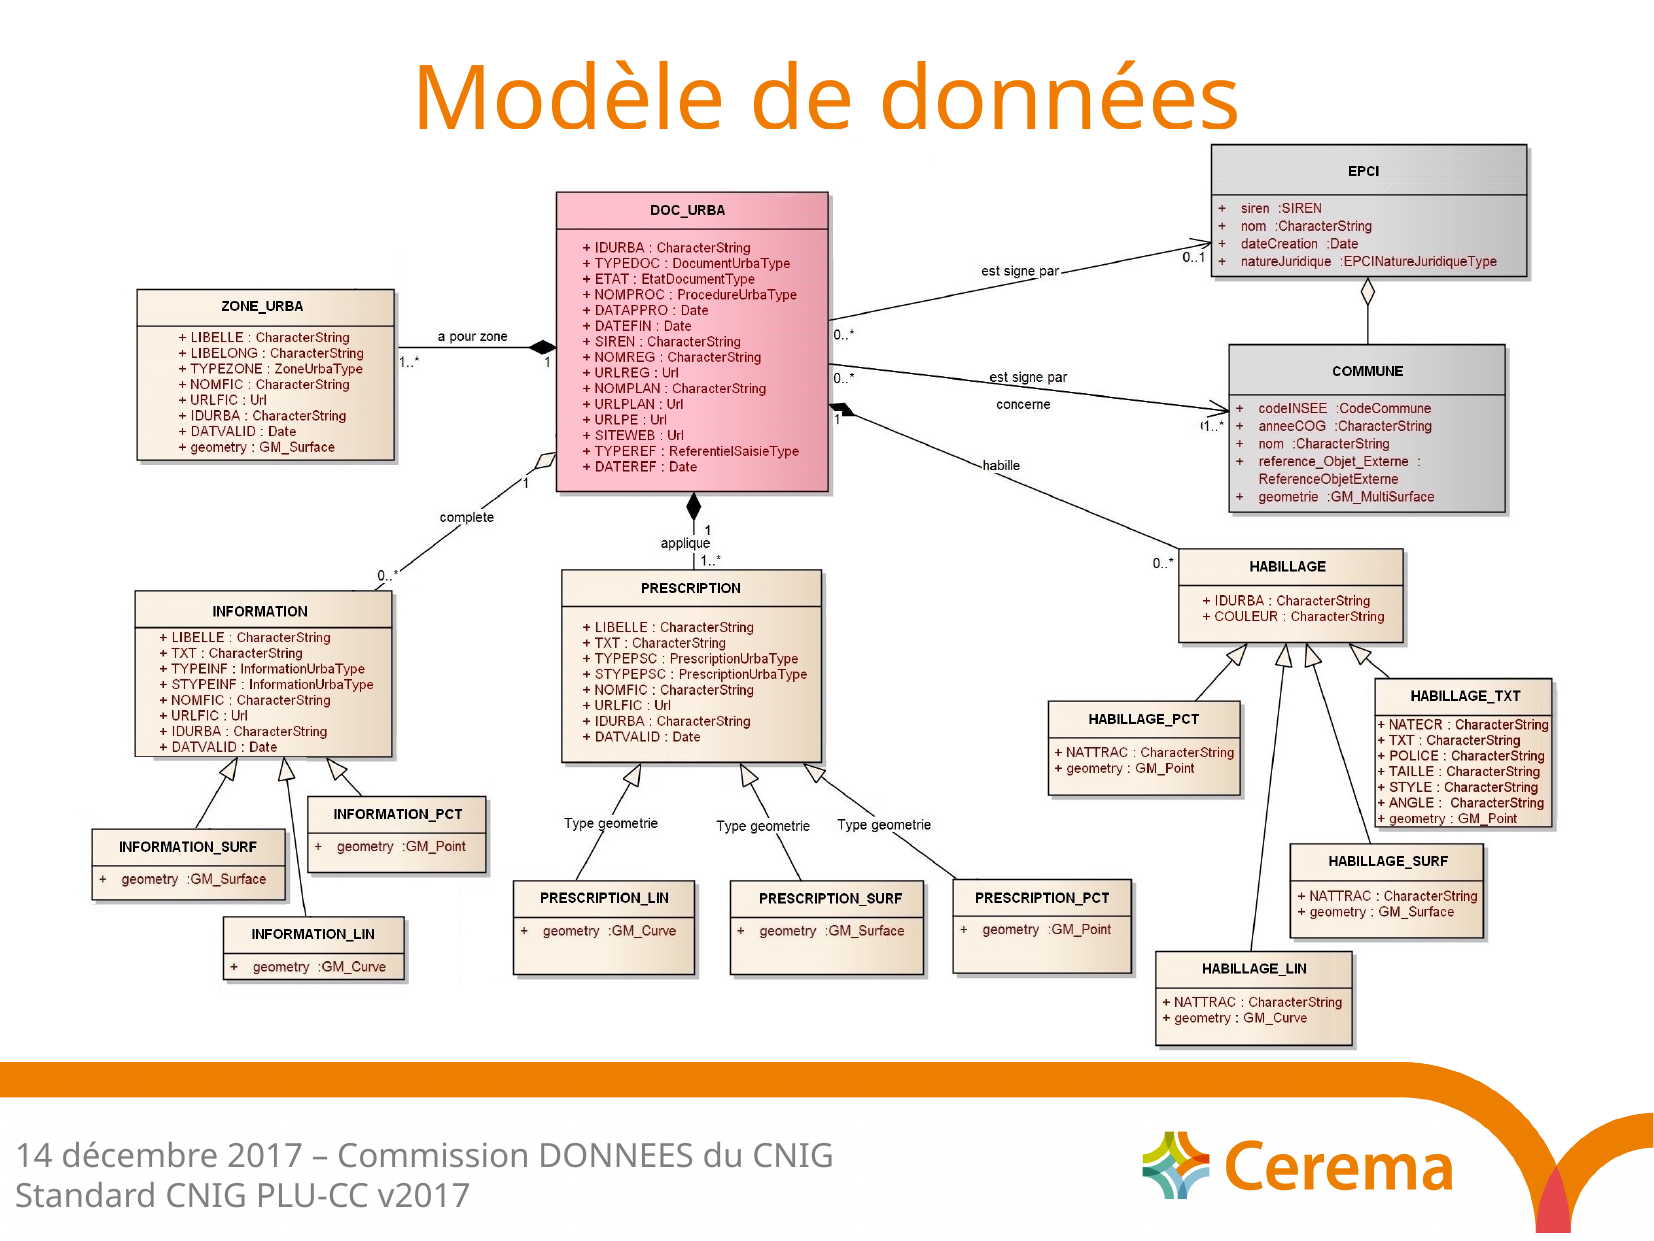

# Modèle de données
14 décembre 2017 – Commission DONNEES du CNIG
Standard CNIG PLU-CC v2017